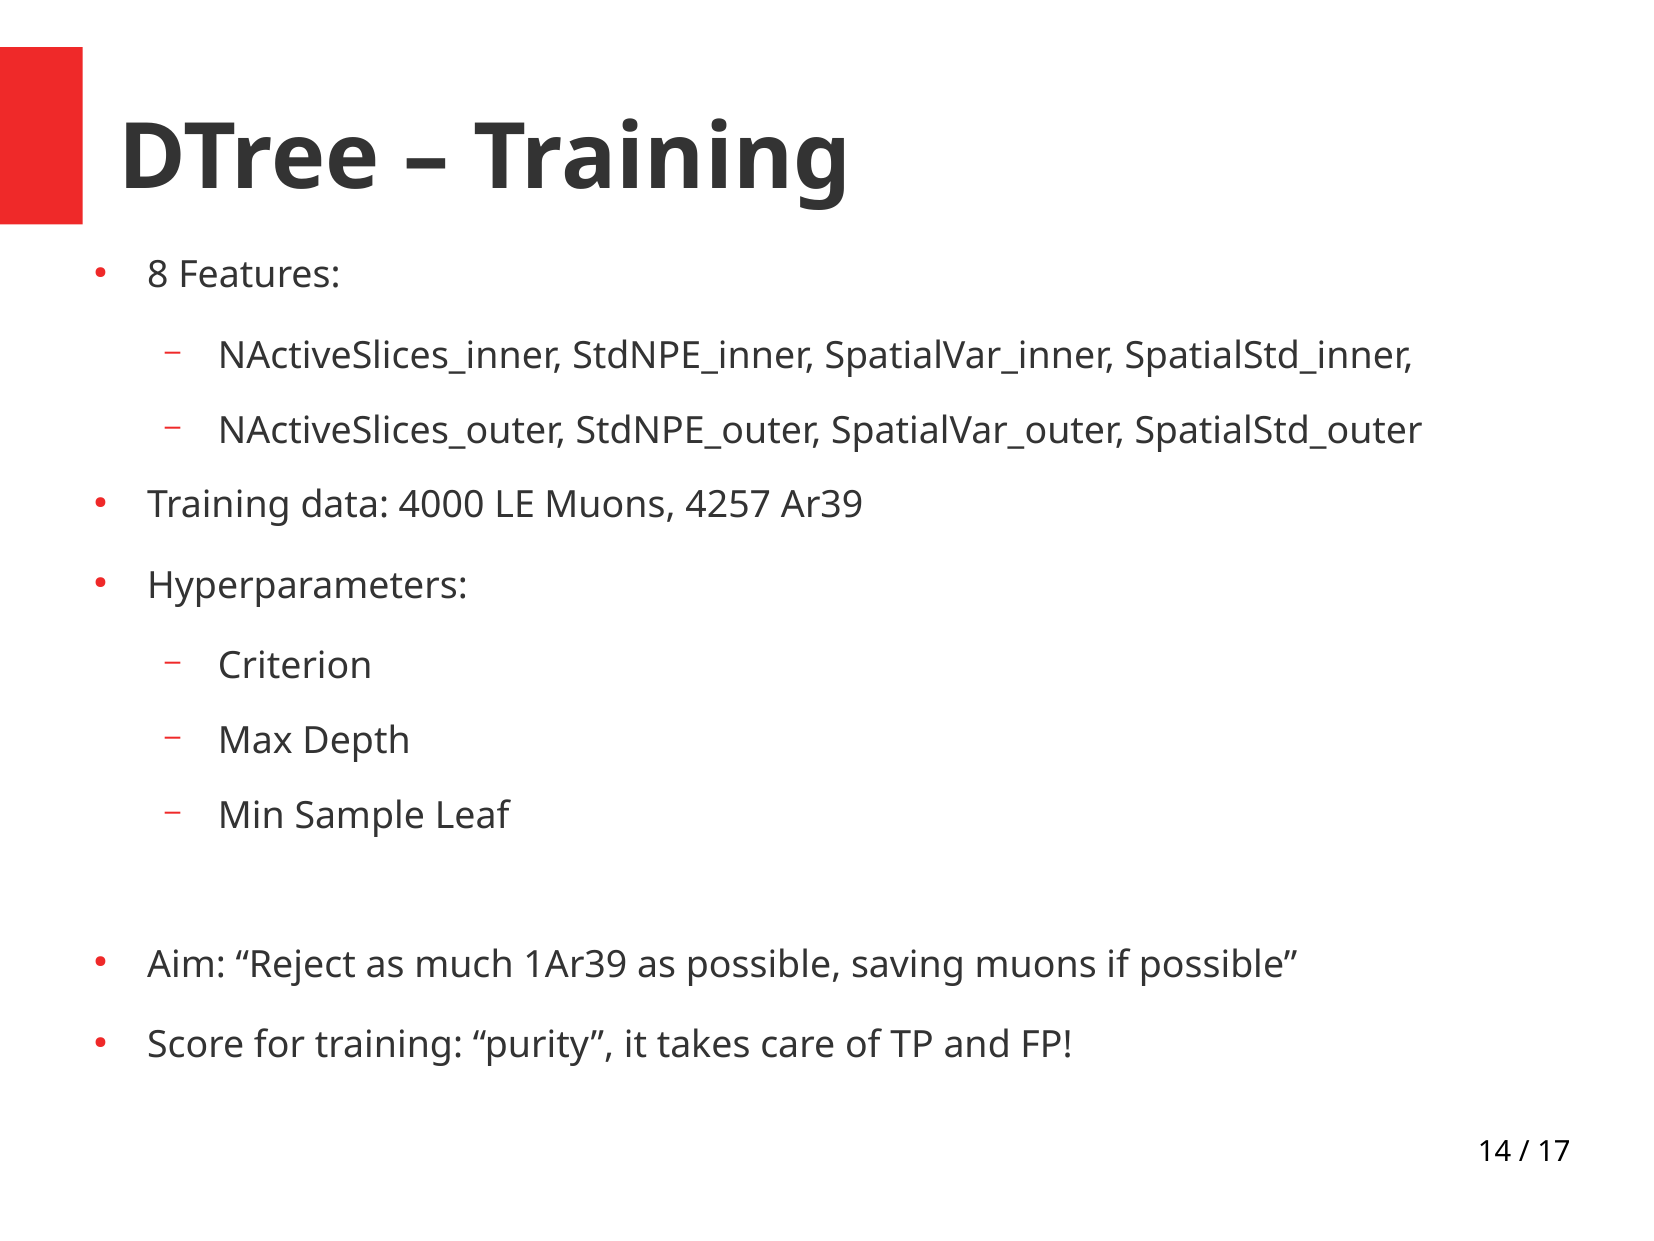

# DTree – Training
8 Features:
NActiveSlices_inner, StdNPE_inner, SpatialVar_inner, SpatialStd_inner,
NActiveSlices_outer, StdNPE_outer, SpatialVar_outer, SpatialStd_outer
Training data: 4000 LE Muons, 4257 Ar39
Hyperparameters:
Criterion
Max Depth
Min Sample Leaf
Aim: “Reject as much 1Ar39 as possible, saving muons if possible”
Score for training: “purity”, it takes care of TP and FP!
14